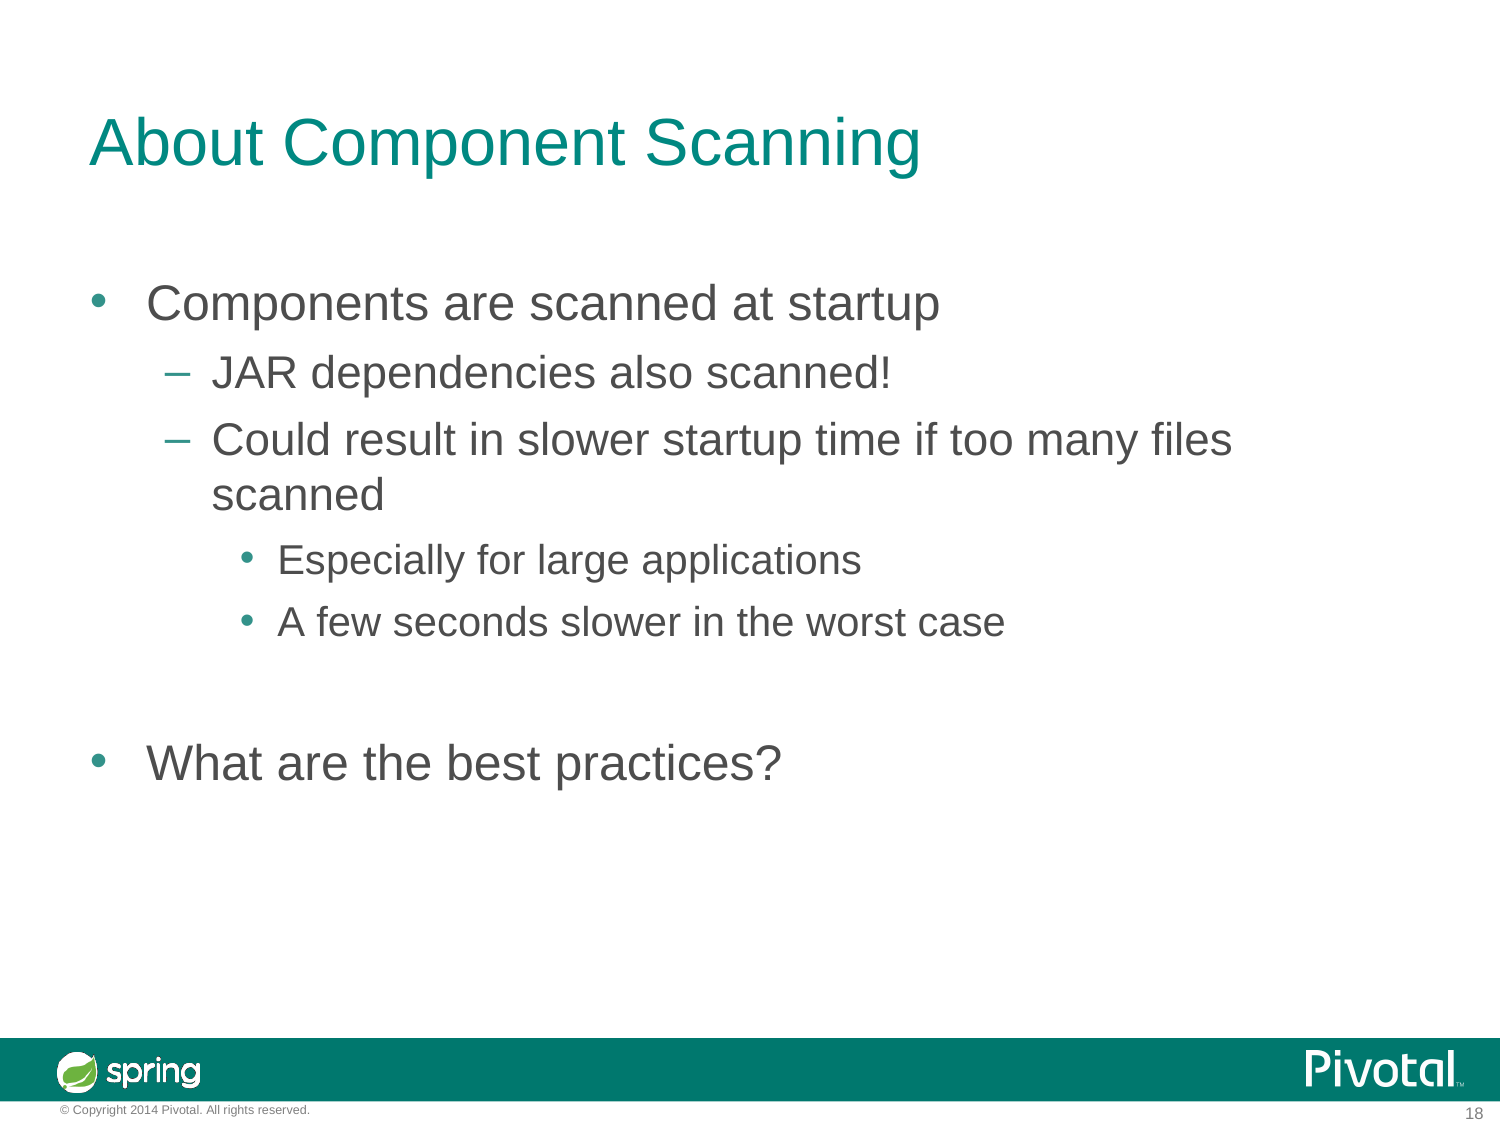

# About Component Scanning
Components are scanned at startup
JAR dependencies also scanned!
Could result in slower startup time if too many files scanned
Especially for large applications
A few seconds slower in the worst case
What are the best practices?